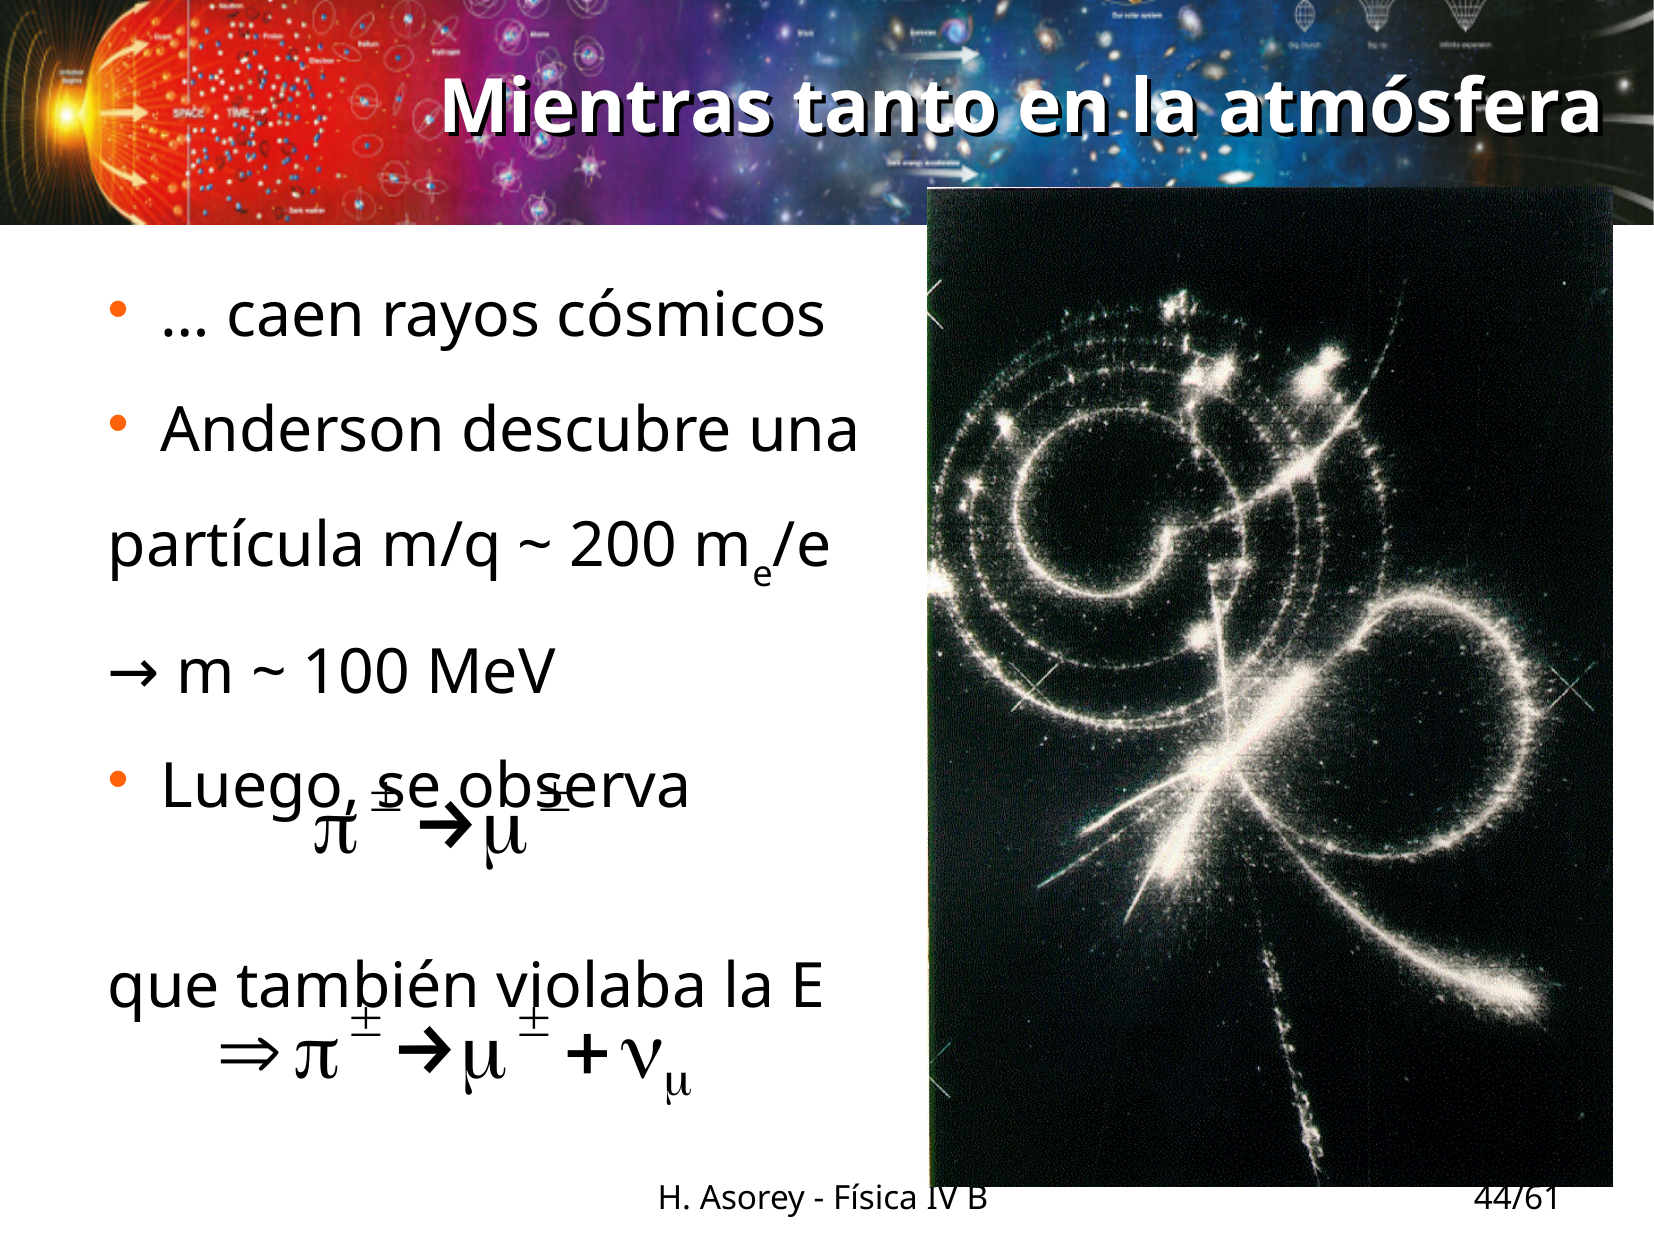

Mientras tanto en la atmósfera
# … caen rayos cósmicos
Anderson descubre una
partícula m/q ~ 200 me/e
→ m ~ 100 MeV
Luego, se observa
que también violaba la E
H. Asorey - Física IV B
44